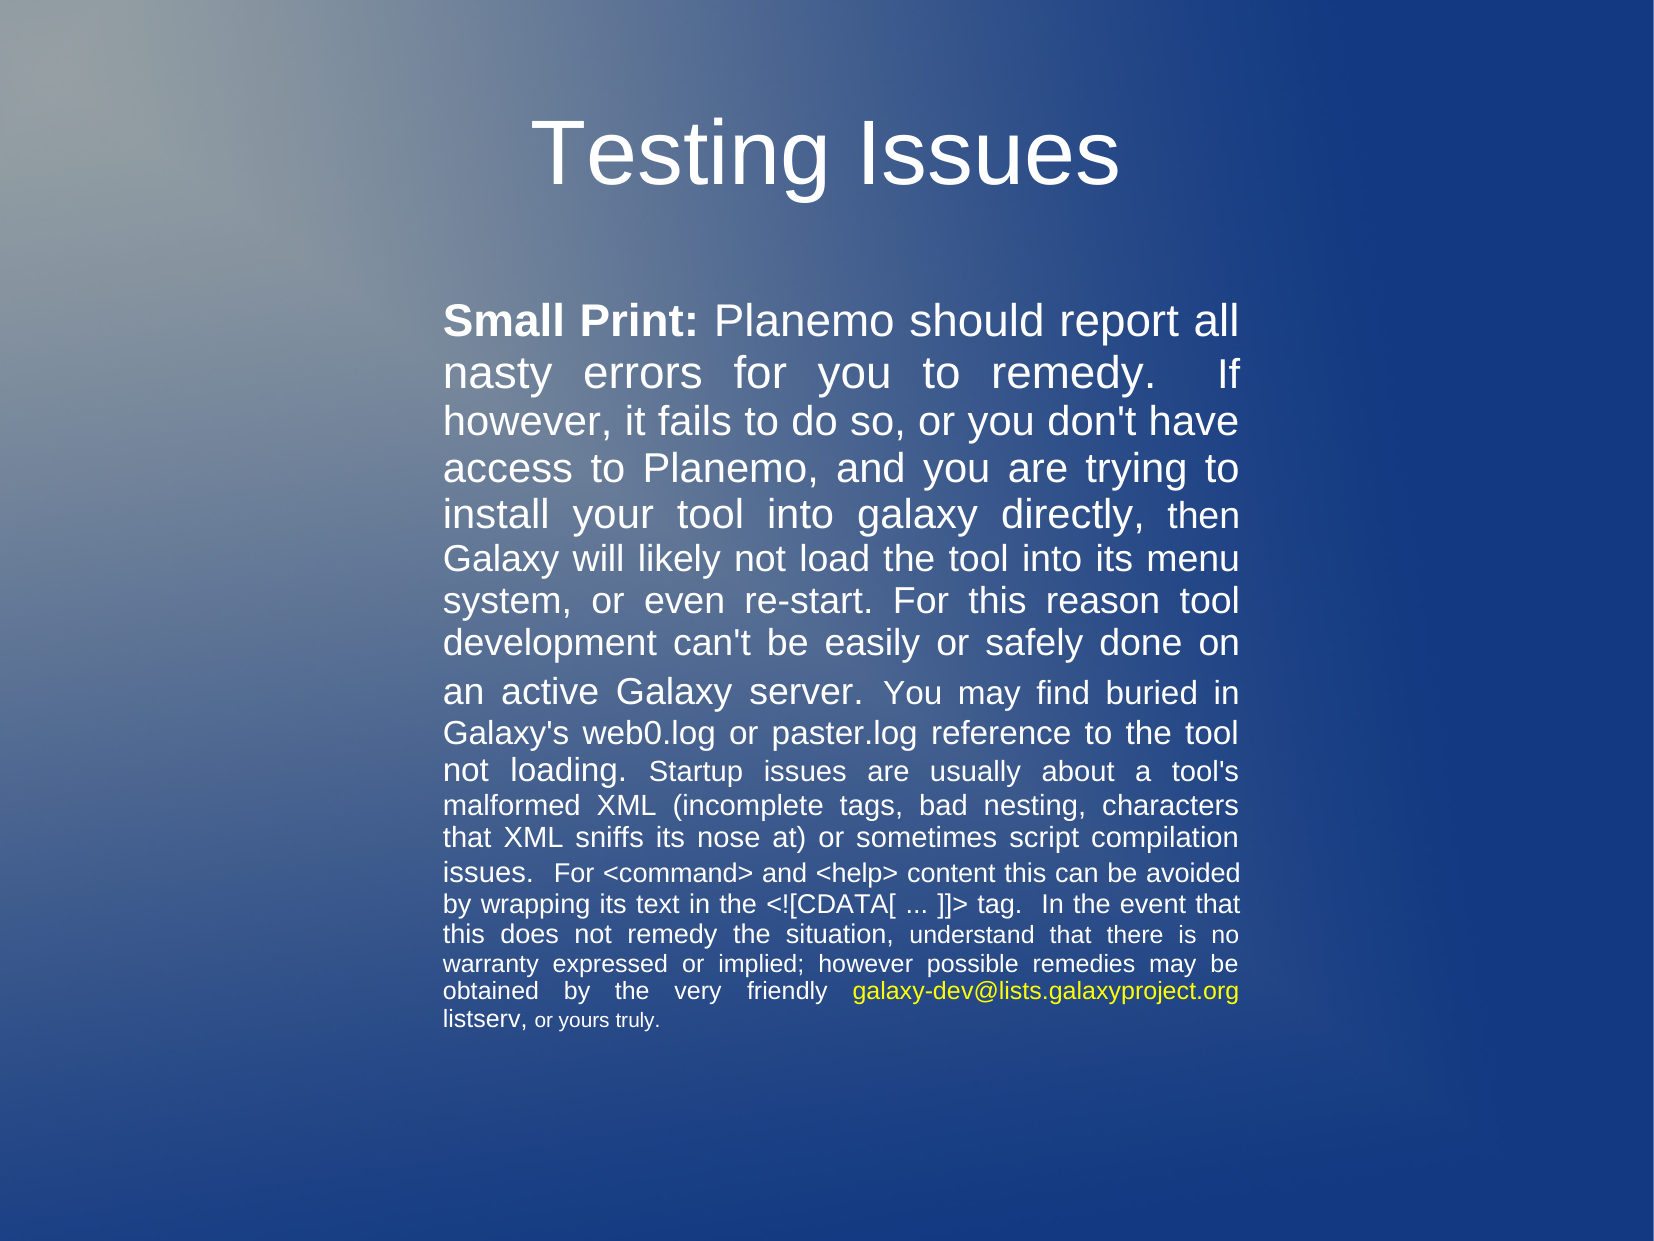

# Testing Issues
Small Print: Planemo should report all nasty errors for you to remedy. If however, it fails to do so, or you don't have access to Planemo, and you are trying to install your tool into galaxy directly, then Galaxy will likely not load the tool into its menu system, or even re-start. For this reason tool development can't be easily or safely done on an active Galaxy server. You may find buried in Galaxy's web0.log or paster.log reference to the tool not loading. Startup issues are usually about a tool's malformed XML (incomplete tags, bad nesting, characters that XML sniffs its nose at) or sometimes script compilation issues. For <command> and <help> content this can be avoided by wrapping its text in the <![CDATA[ ... ]]> tag. In the event that this does not remedy the situation, understand that there is no warranty expressed or implied; however possible remedies may be obtained by the very friendly galaxy-dev@lists.galaxyproject.org listserv, or yours truly.